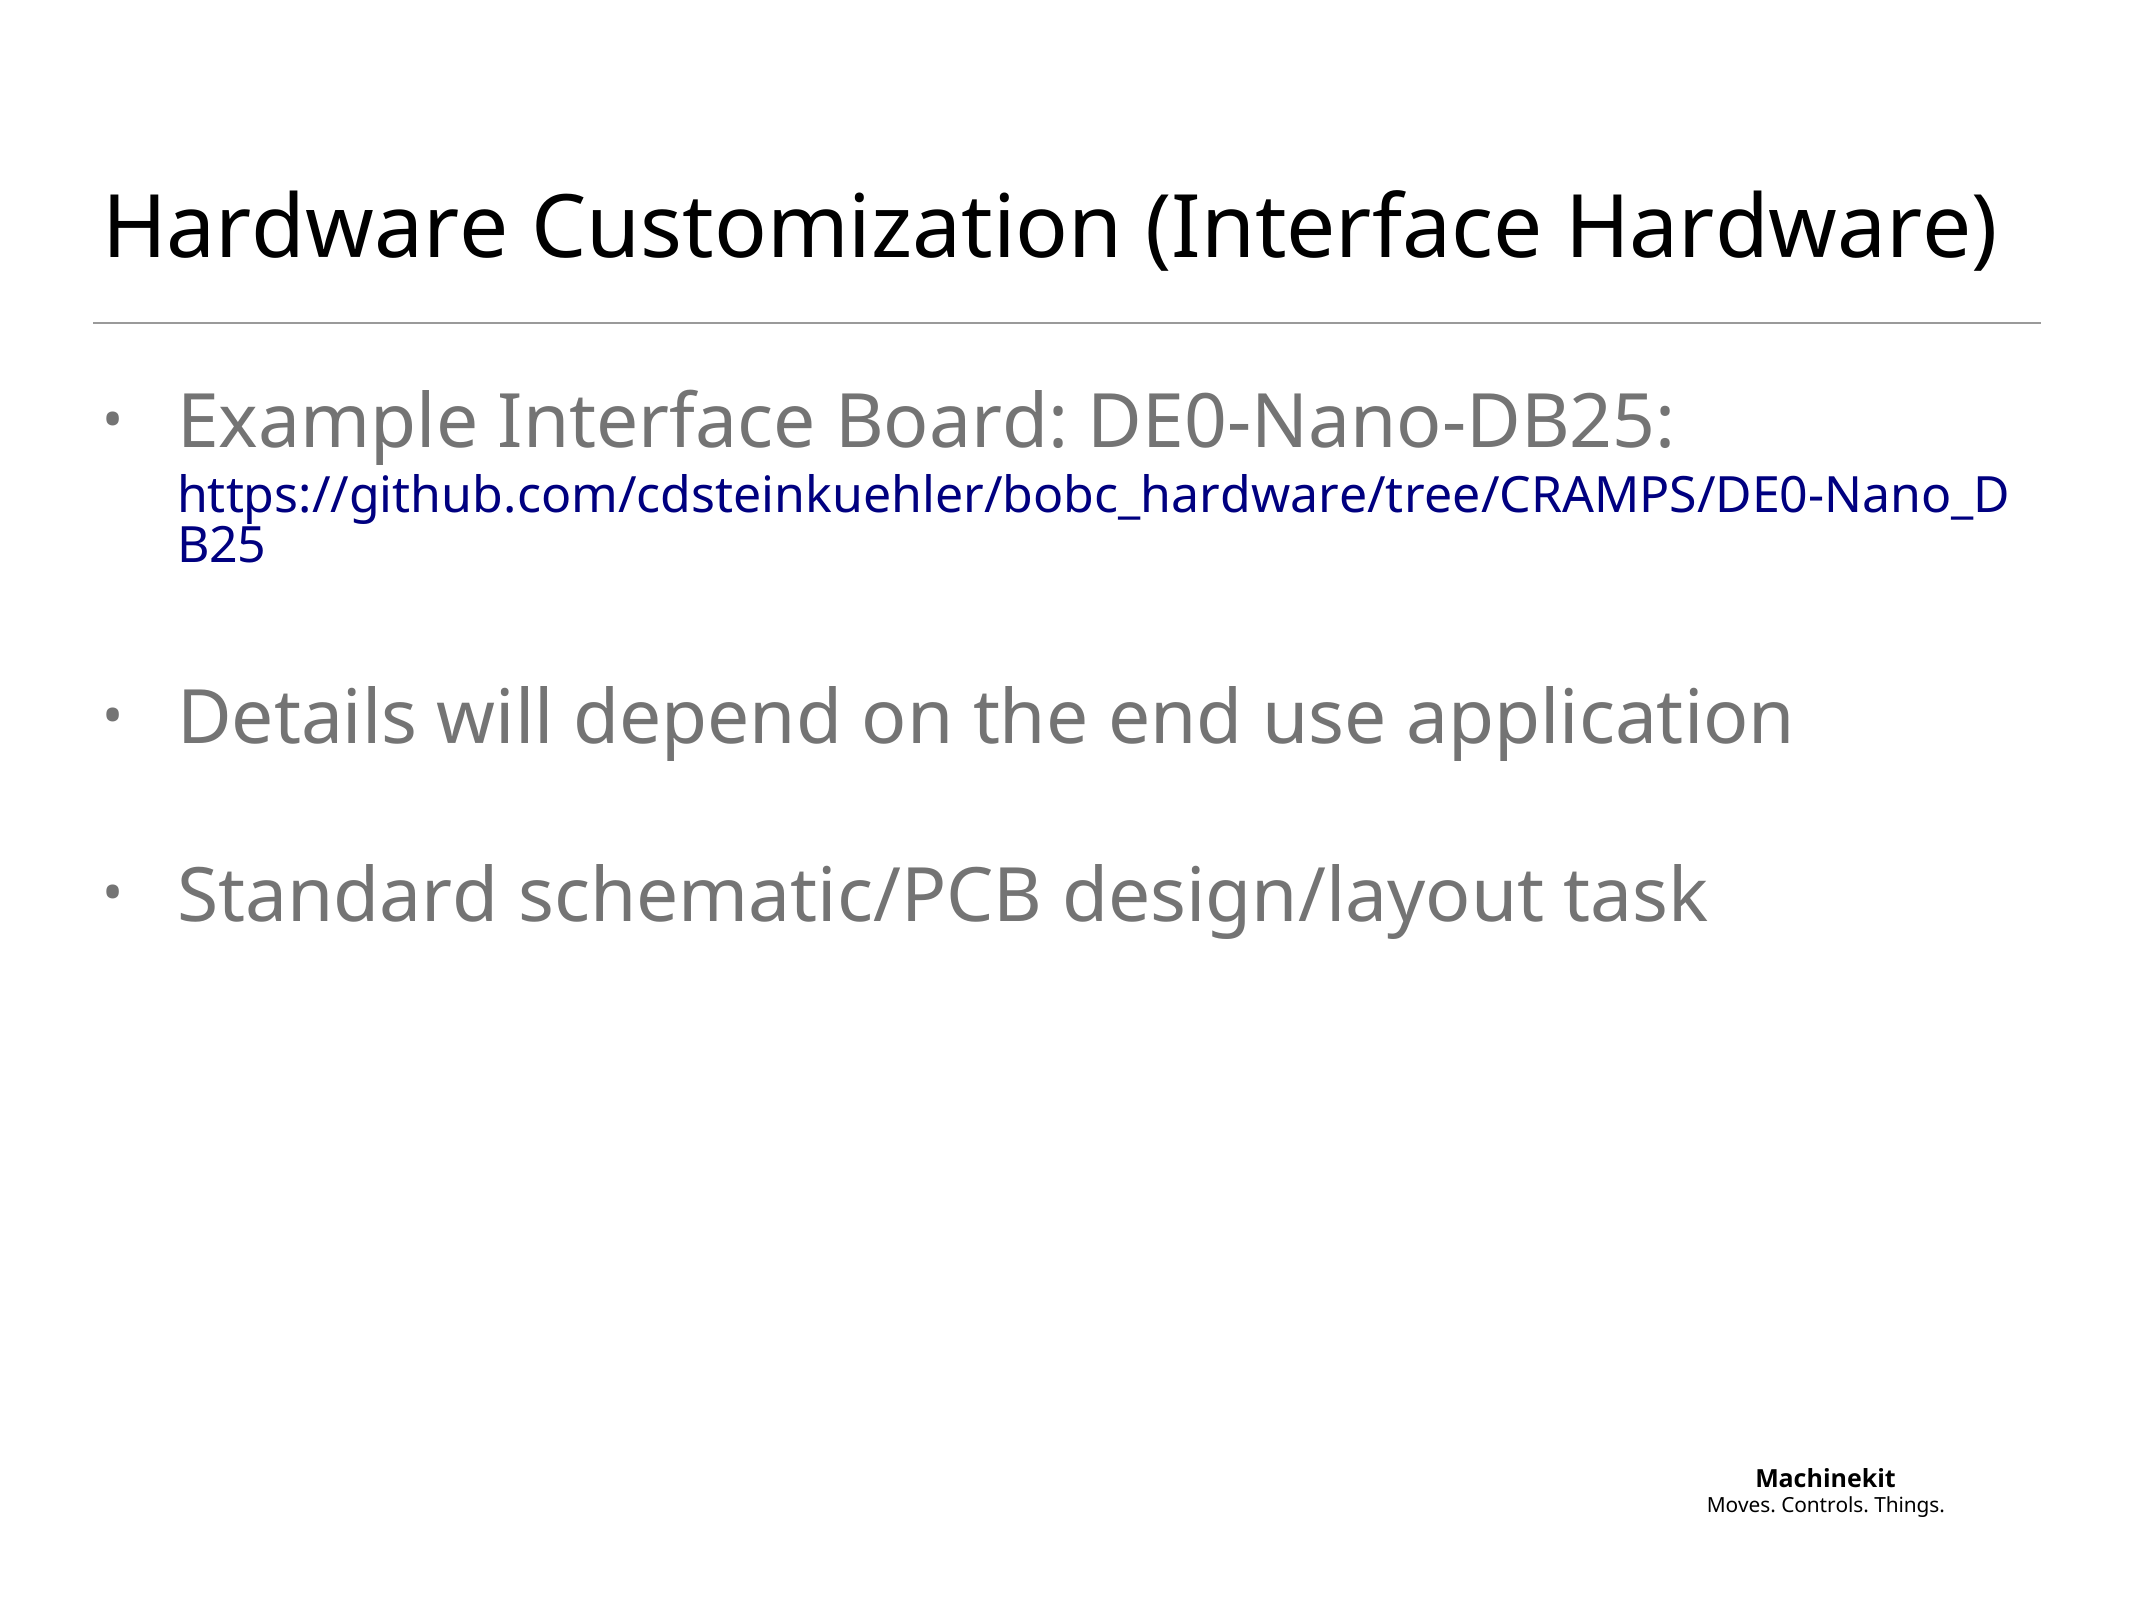

# Hardware Customization (Interface Hardware)
Example Interface Board: DE0-Nano-DB25:
https://github.com/cdsteinkuehler/bobc_hardware/tree/CRAMPS/DE0-Nano_DB25
Details will depend on the end use application
Standard schematic/PCB design/layout task